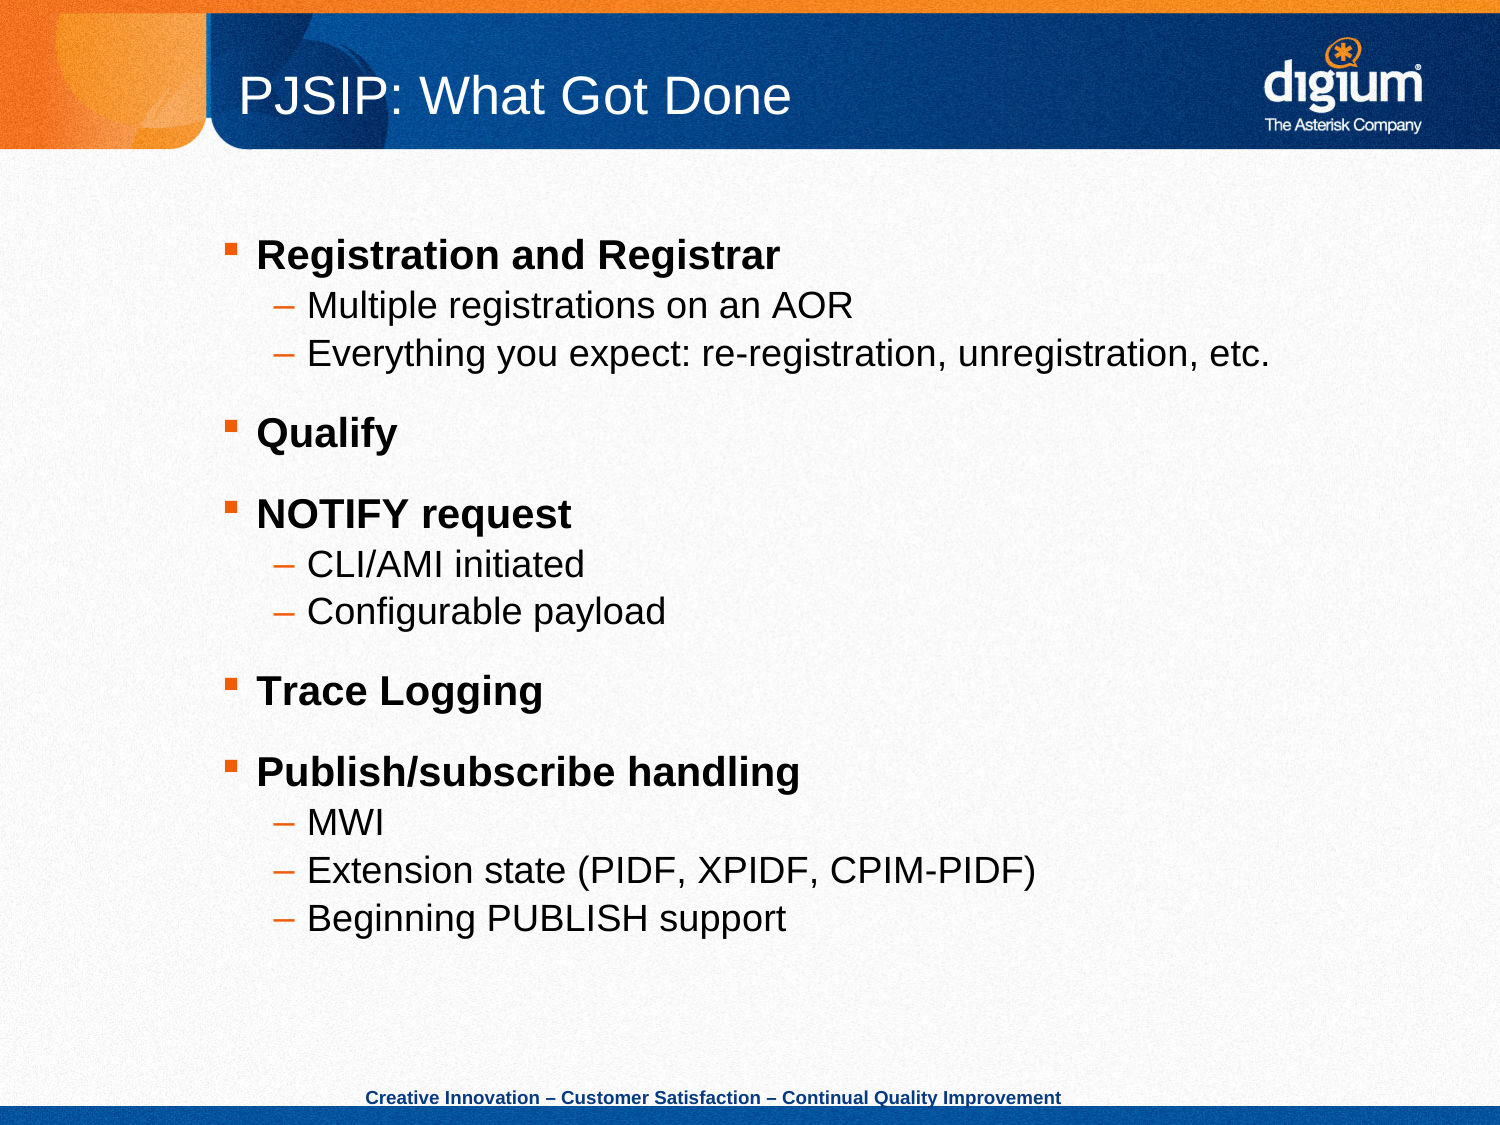

# PJSIP: What Got Done
Registration and Registrar
Multiple registrations on an AOR
Everything you expect: re-registration, unregistration, etc.
Qualify
NOTIFY request
CLI/AMI initiated
Configurable payload
Trace Logging
Publish/subscribe handling
MWI
Extension state (PIDF, XPIDF, CPIM-PIDF)
Beginning PUBLISH support